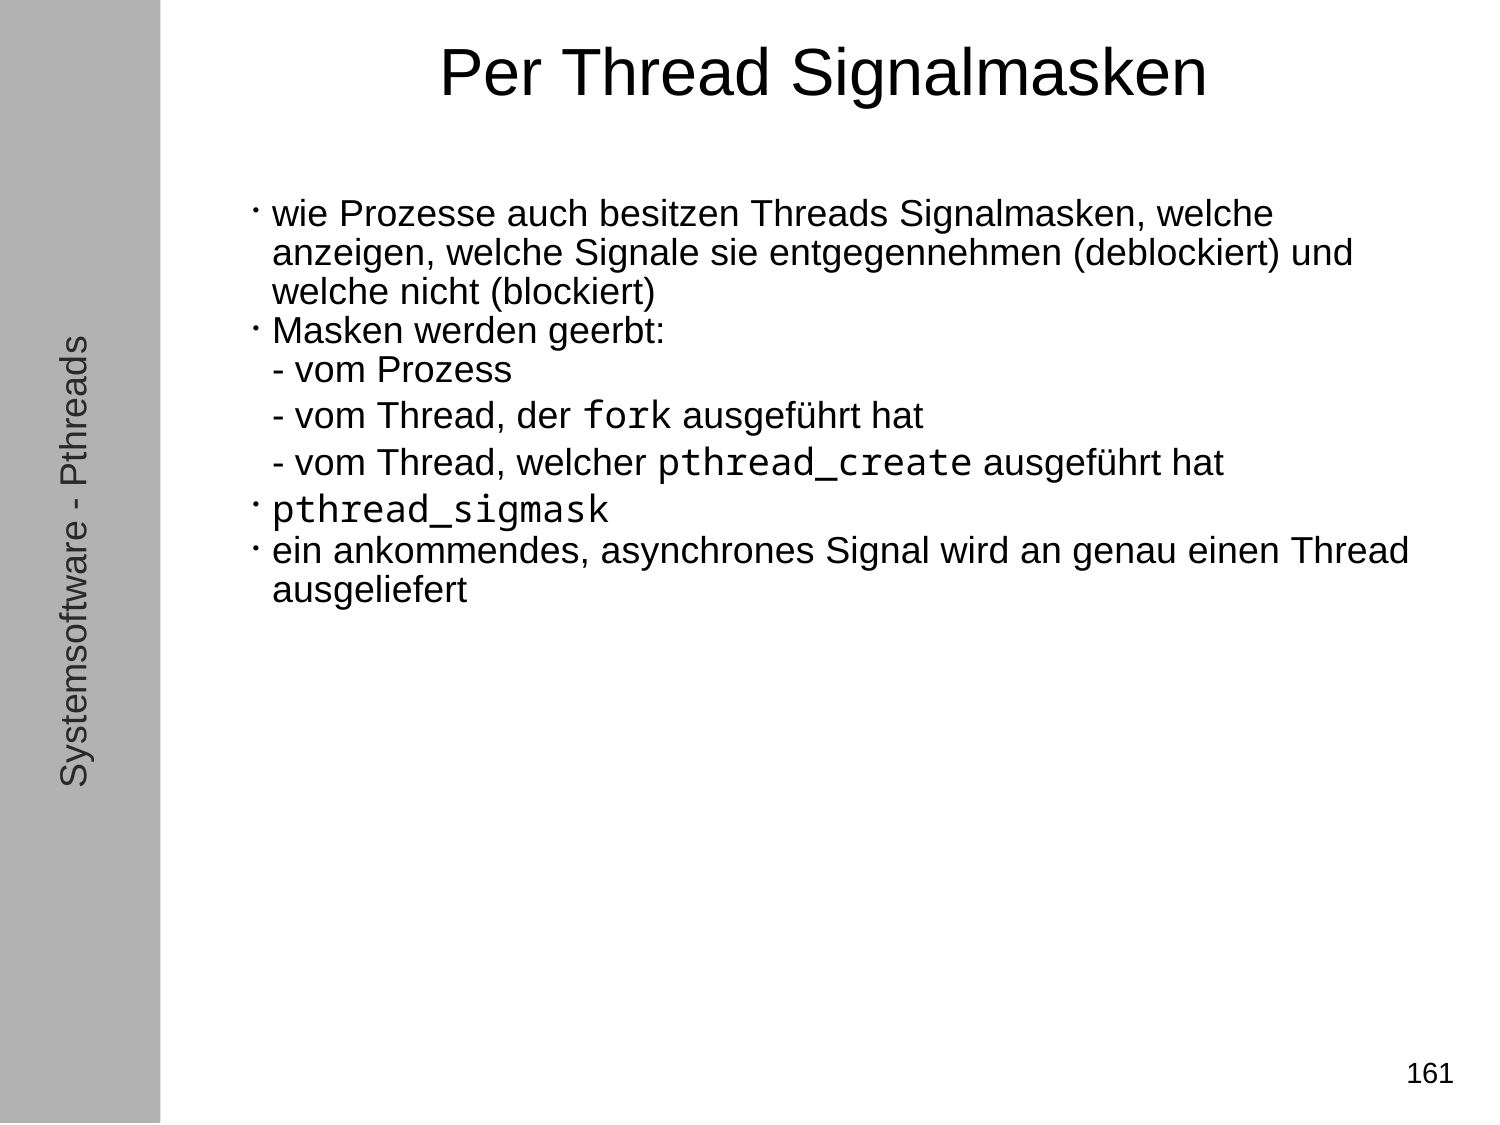

Per Thread Signalmasken
wie Prozesse auch besitzen Threads Signalmasken, welche anzeigen, welche Signale sie entgegennehmen (deblockiert) und welche nicht (blockiert)
Masken werden geerbt:
- vom Prozess
- vom Thread, der fork ausgeführt hat
- vom Thread, welcher pthread_create ausgeführt hat
pthread_sigmask
ein ankommendes, asynchrones Signal wird an genau einen Thread ausgeliefert
Systemsoftware - Pthreads